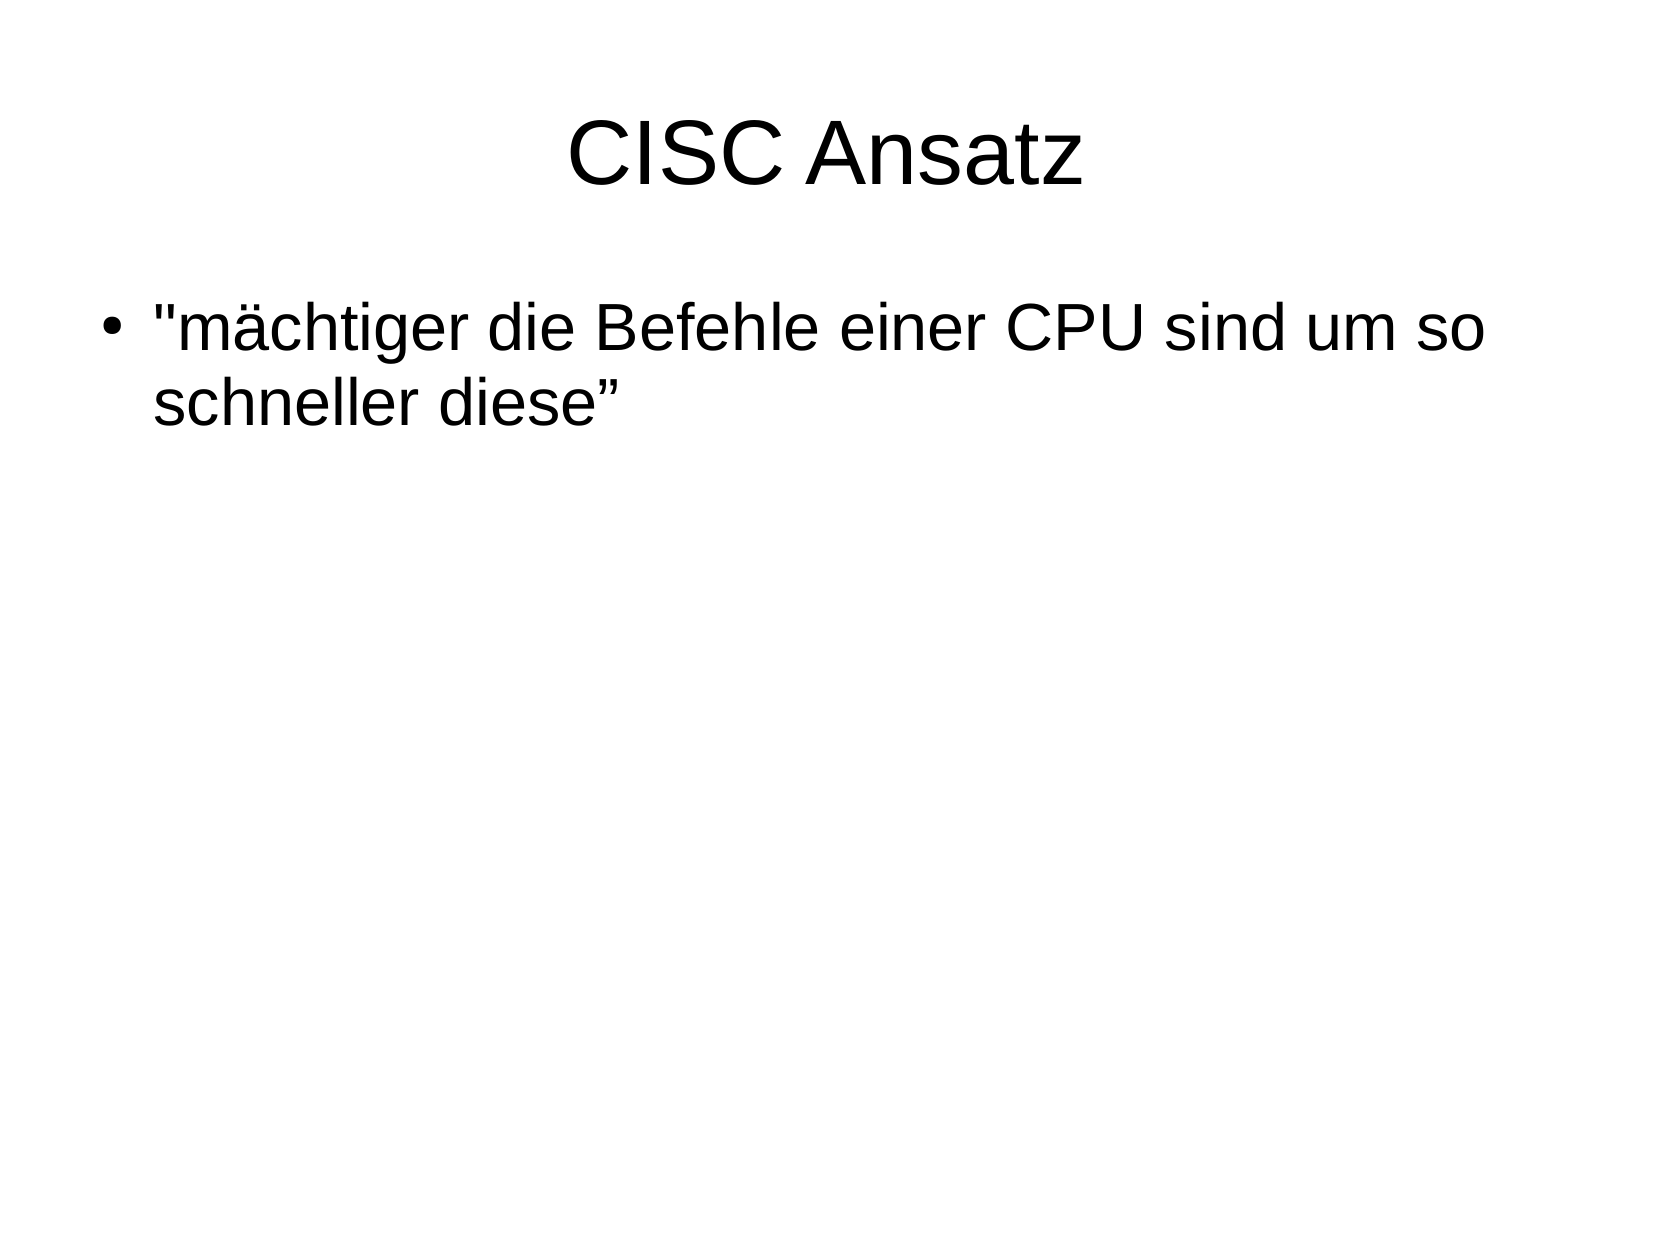

# CISC Ansatz
"mächtiger die Befehle einer CPU sind um so schneller diese”